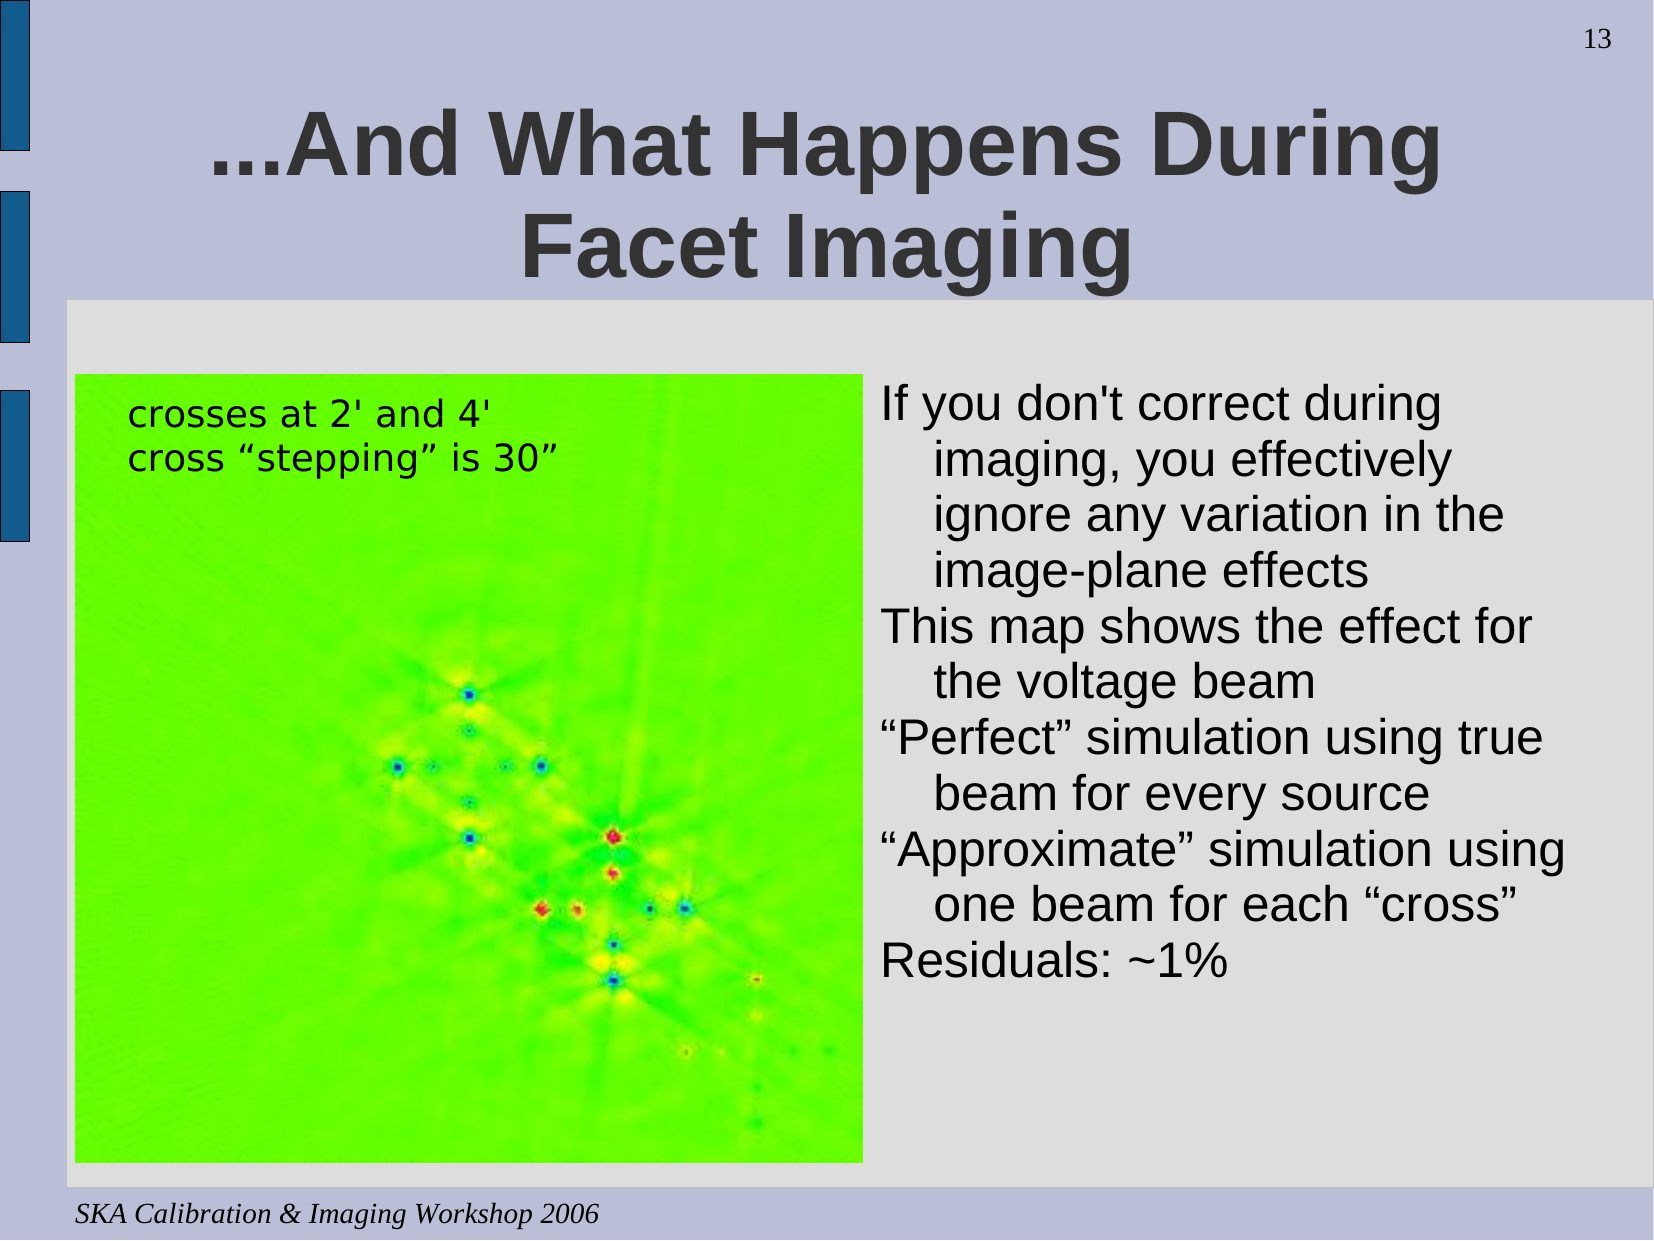

13
# ...And What Happens During Facet Imaging
If you don't correct during imaging, you effectively ignore any variation in the image-plane effects
This map shows the effect for the voltage beam
“Perfect” simulation using true beam for every source
“Approximate” simulation using one beam for each “cross”
Residuals: ~1%
crosses at 2' and 4'
cross “stepping” is 30”
SKA Calibration & Imaging Workshop 2006